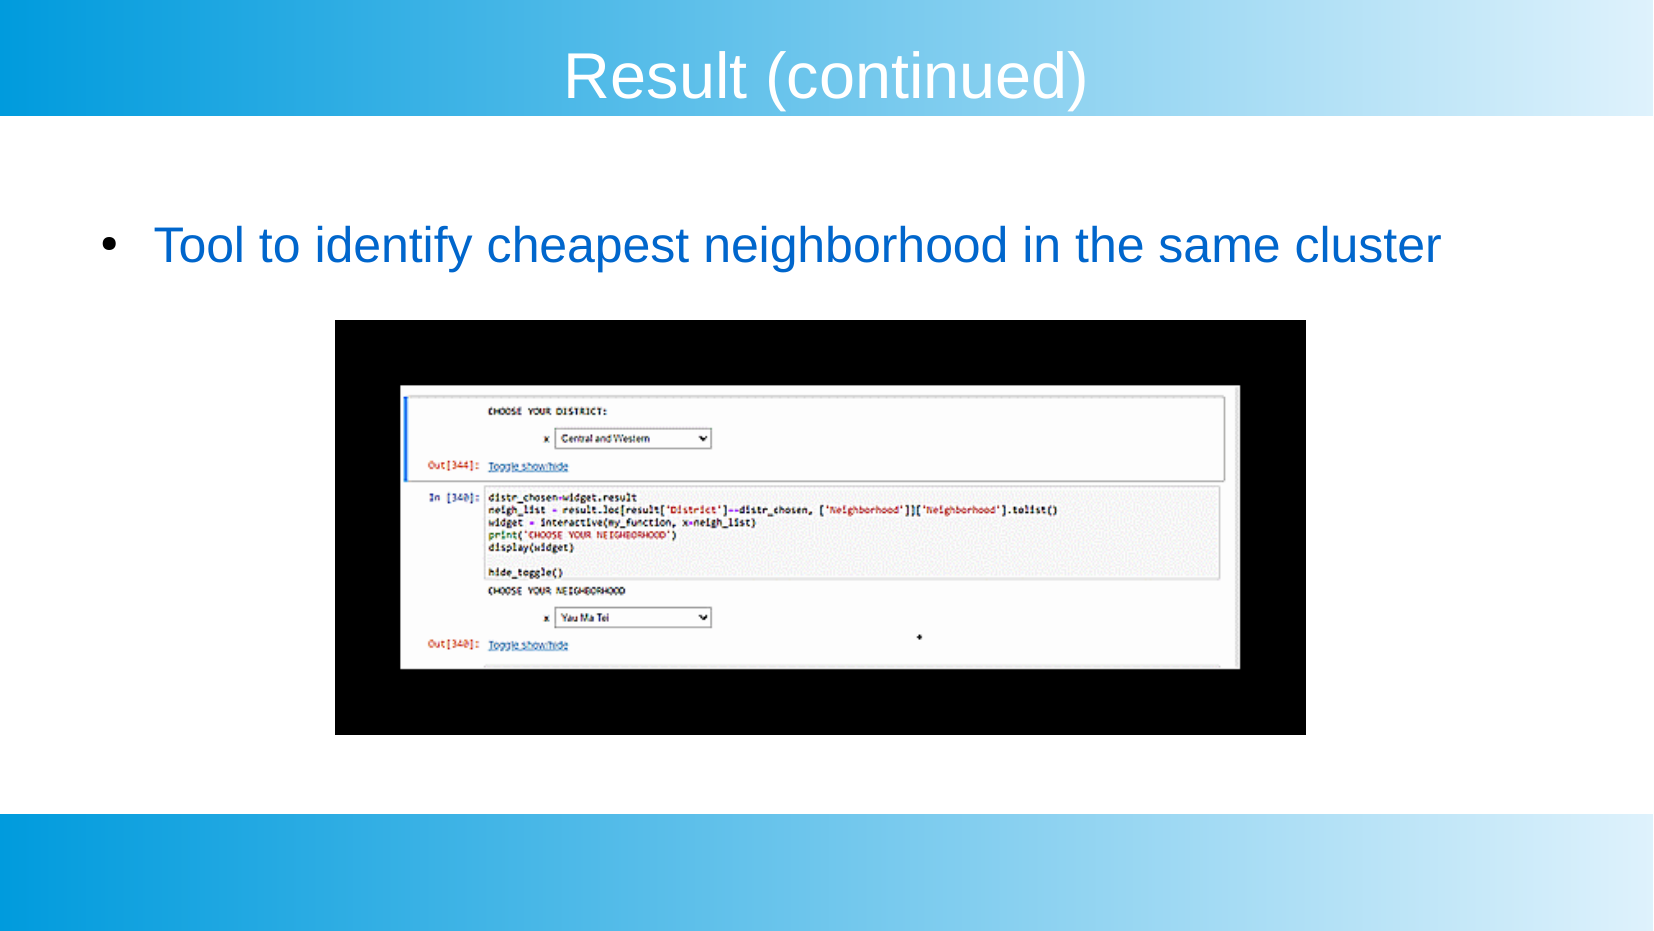

# Result (continued)
Tool to identify cheapest neighborhood in the same cluster